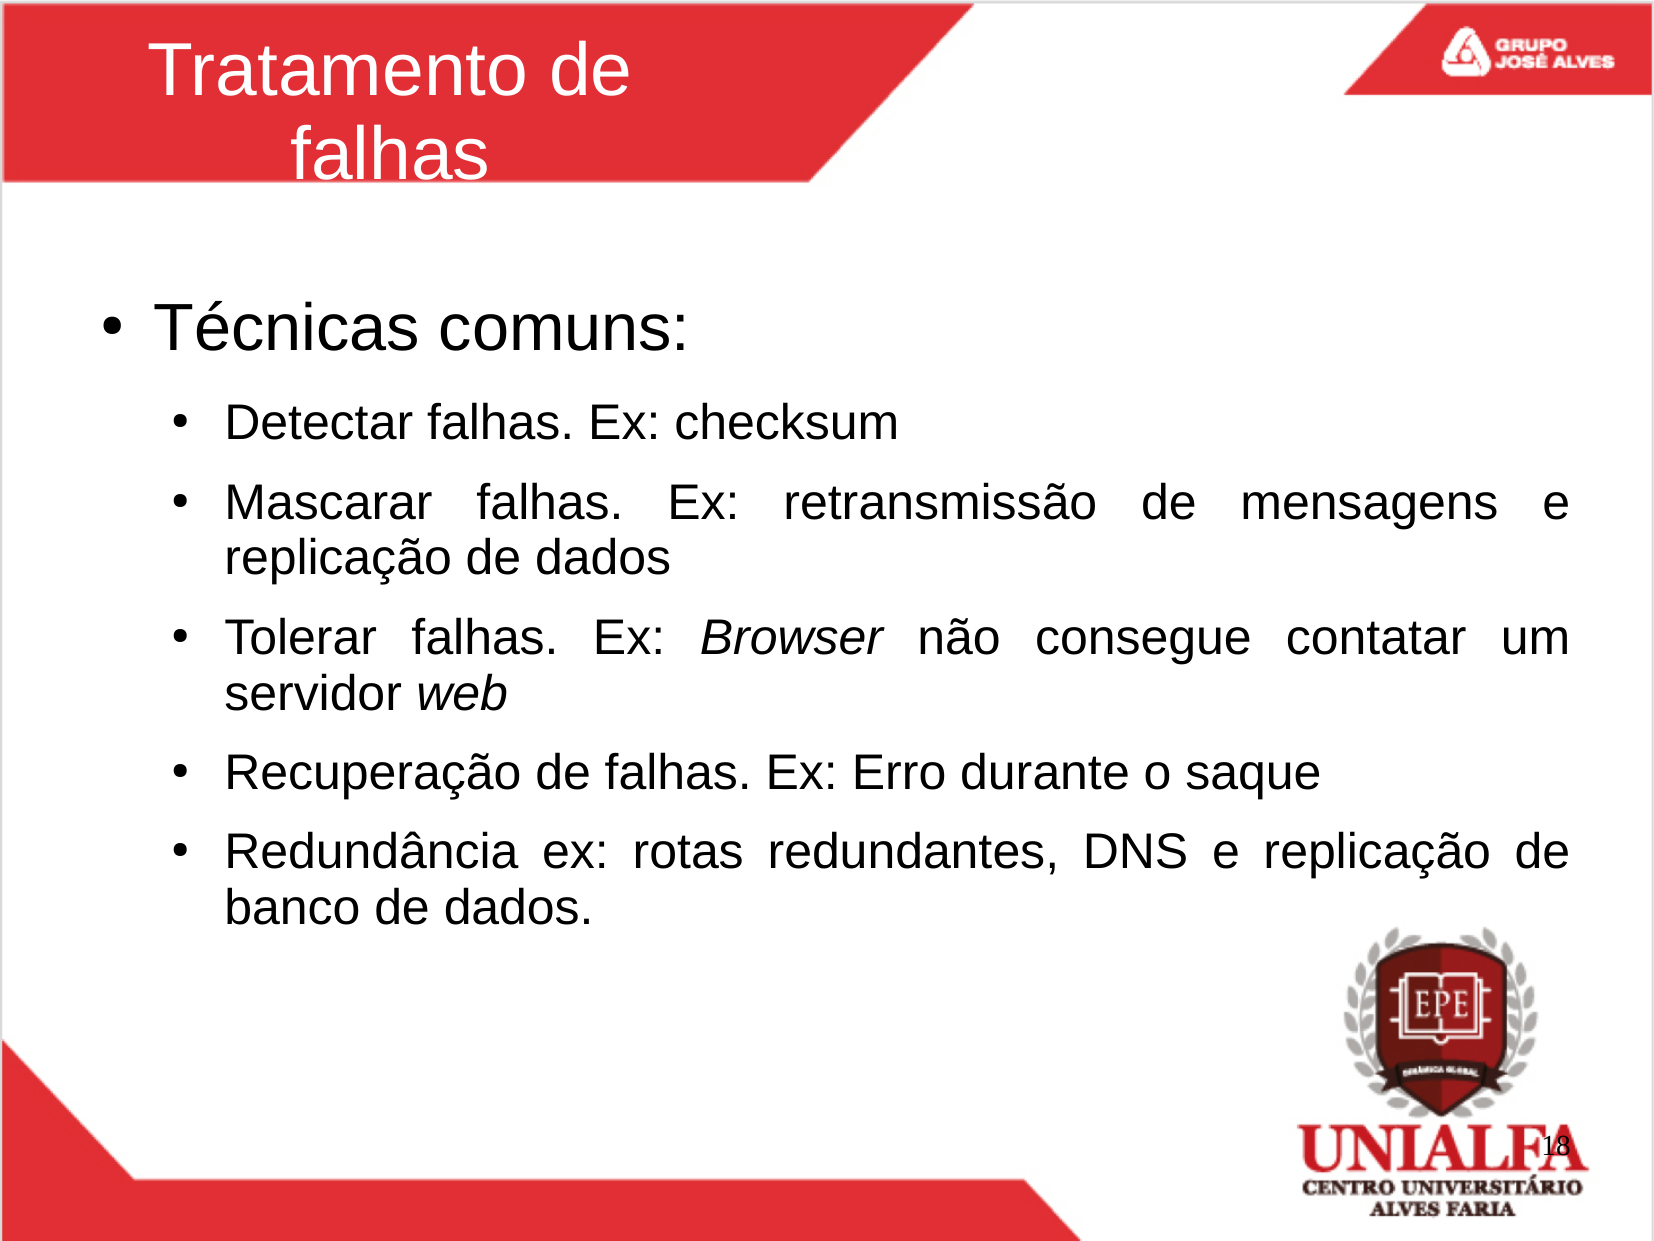

# Tratamento de falhas
Técnicas comuns:
Detectar falhas. Ex: checksum
Mascarar falhas. Ex: retransmissão de mensagens e replicação de dados
Tolerar falhas. Ex: Browser não consegue contatar um servidor web
Recuperação de falhas. Ex: Erro durante o saque
Redundância ex: rotas redundantes, DNS e replicação de banco de dados.
18